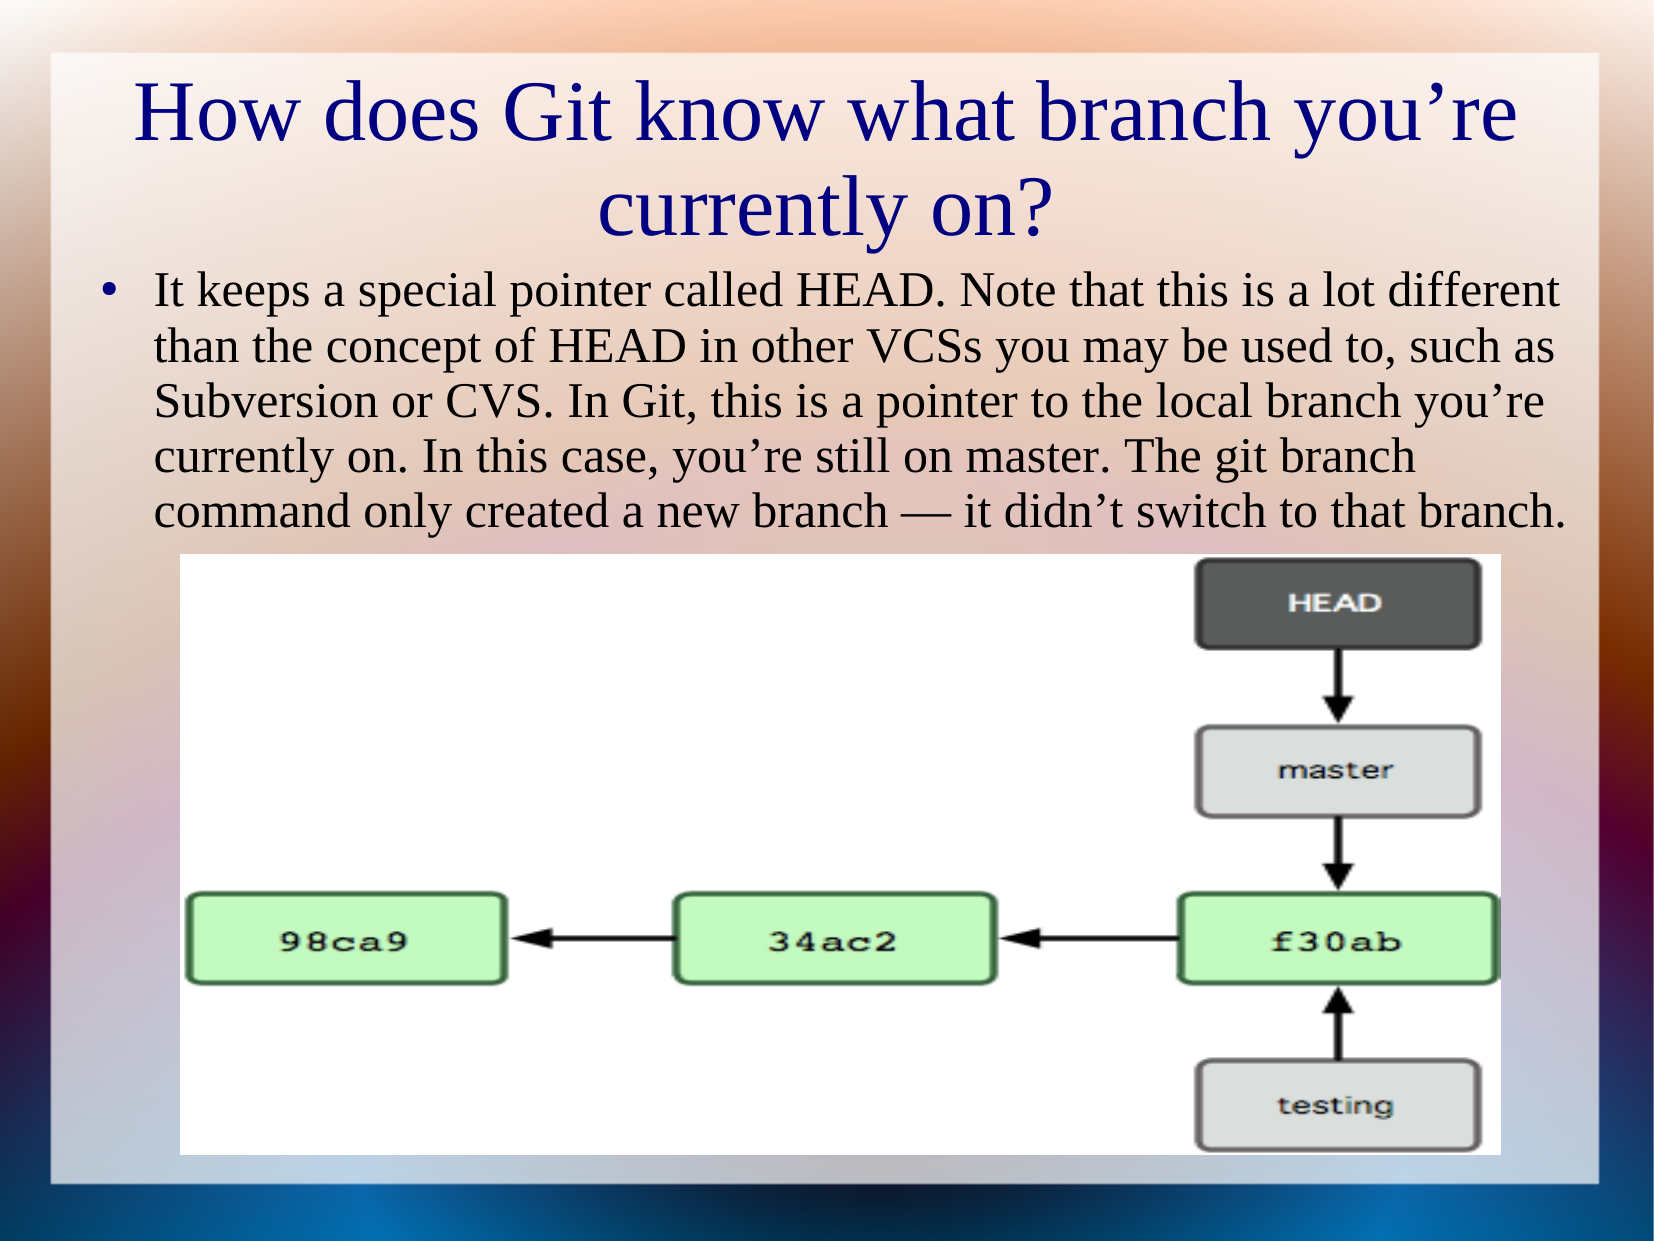

# How does Git know what branch you’re currently on?
It keeps a special pointer called HEAD. Note that this is a lot different than the concept of HEAD in other VCSs you may be used to, such as Subversion or CVS. In Git, this is a pointer to the local branch you’re currently on. In this case, you’re still on master. The git branch command only created a new branch — it didn’t switch to that branch.